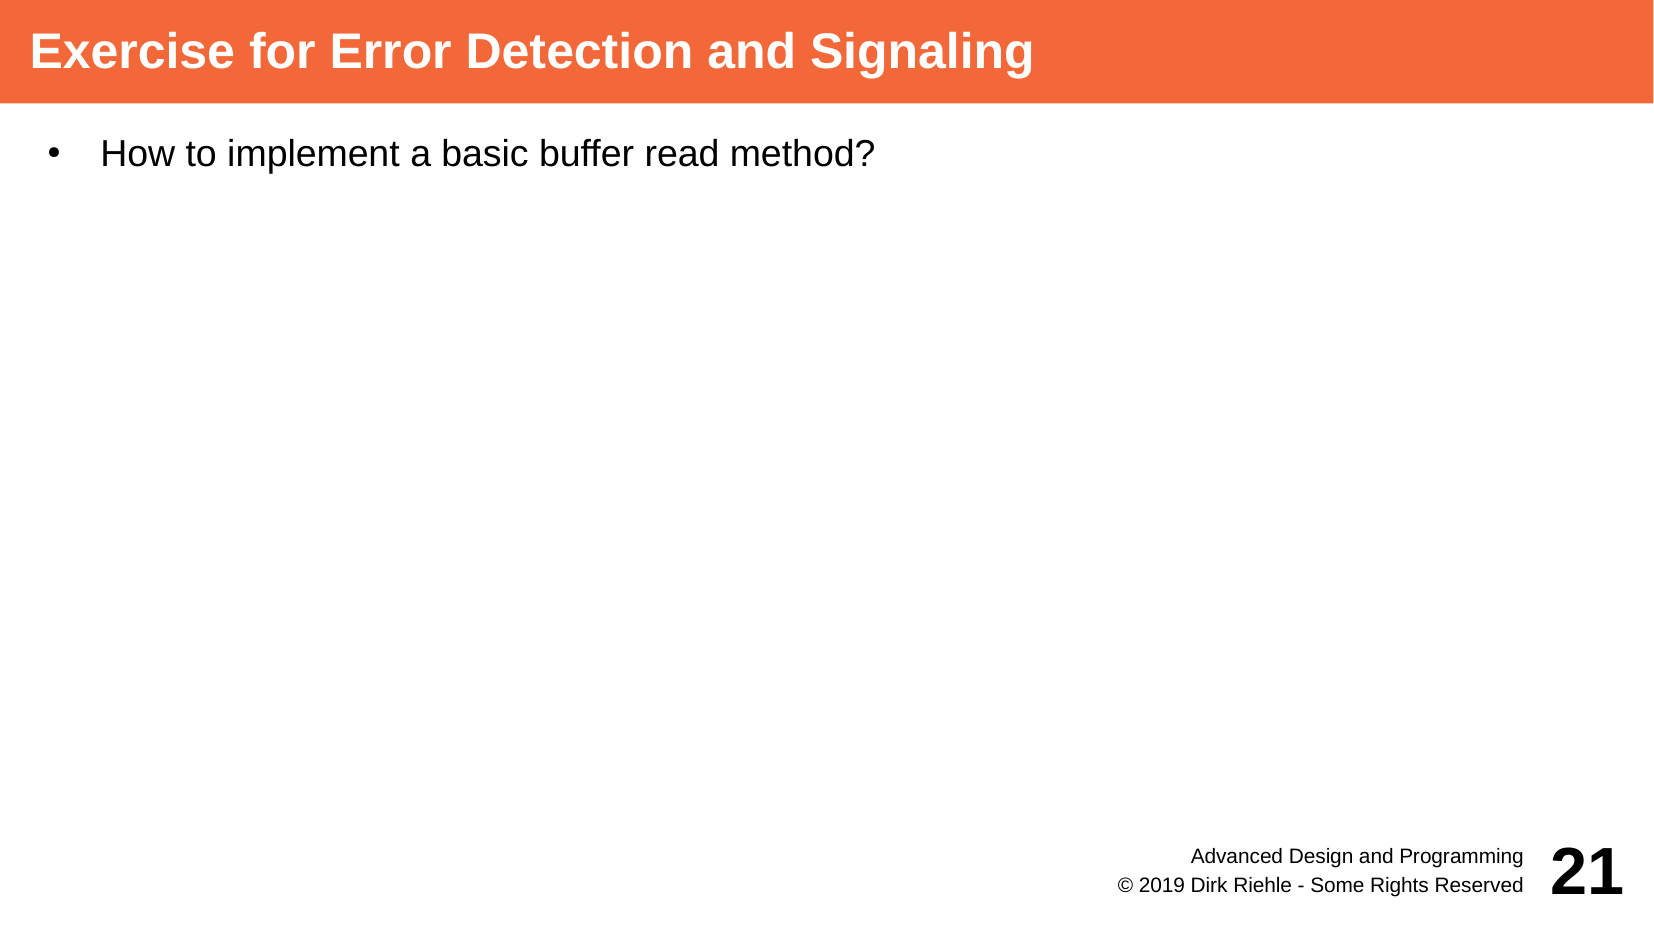

# Exercise for Error Detection and Signaling
How to implement a basic buffer read method?
Advanced Design and Programming
21
© 2019 Dirk Riehle - Some Rights Reserved